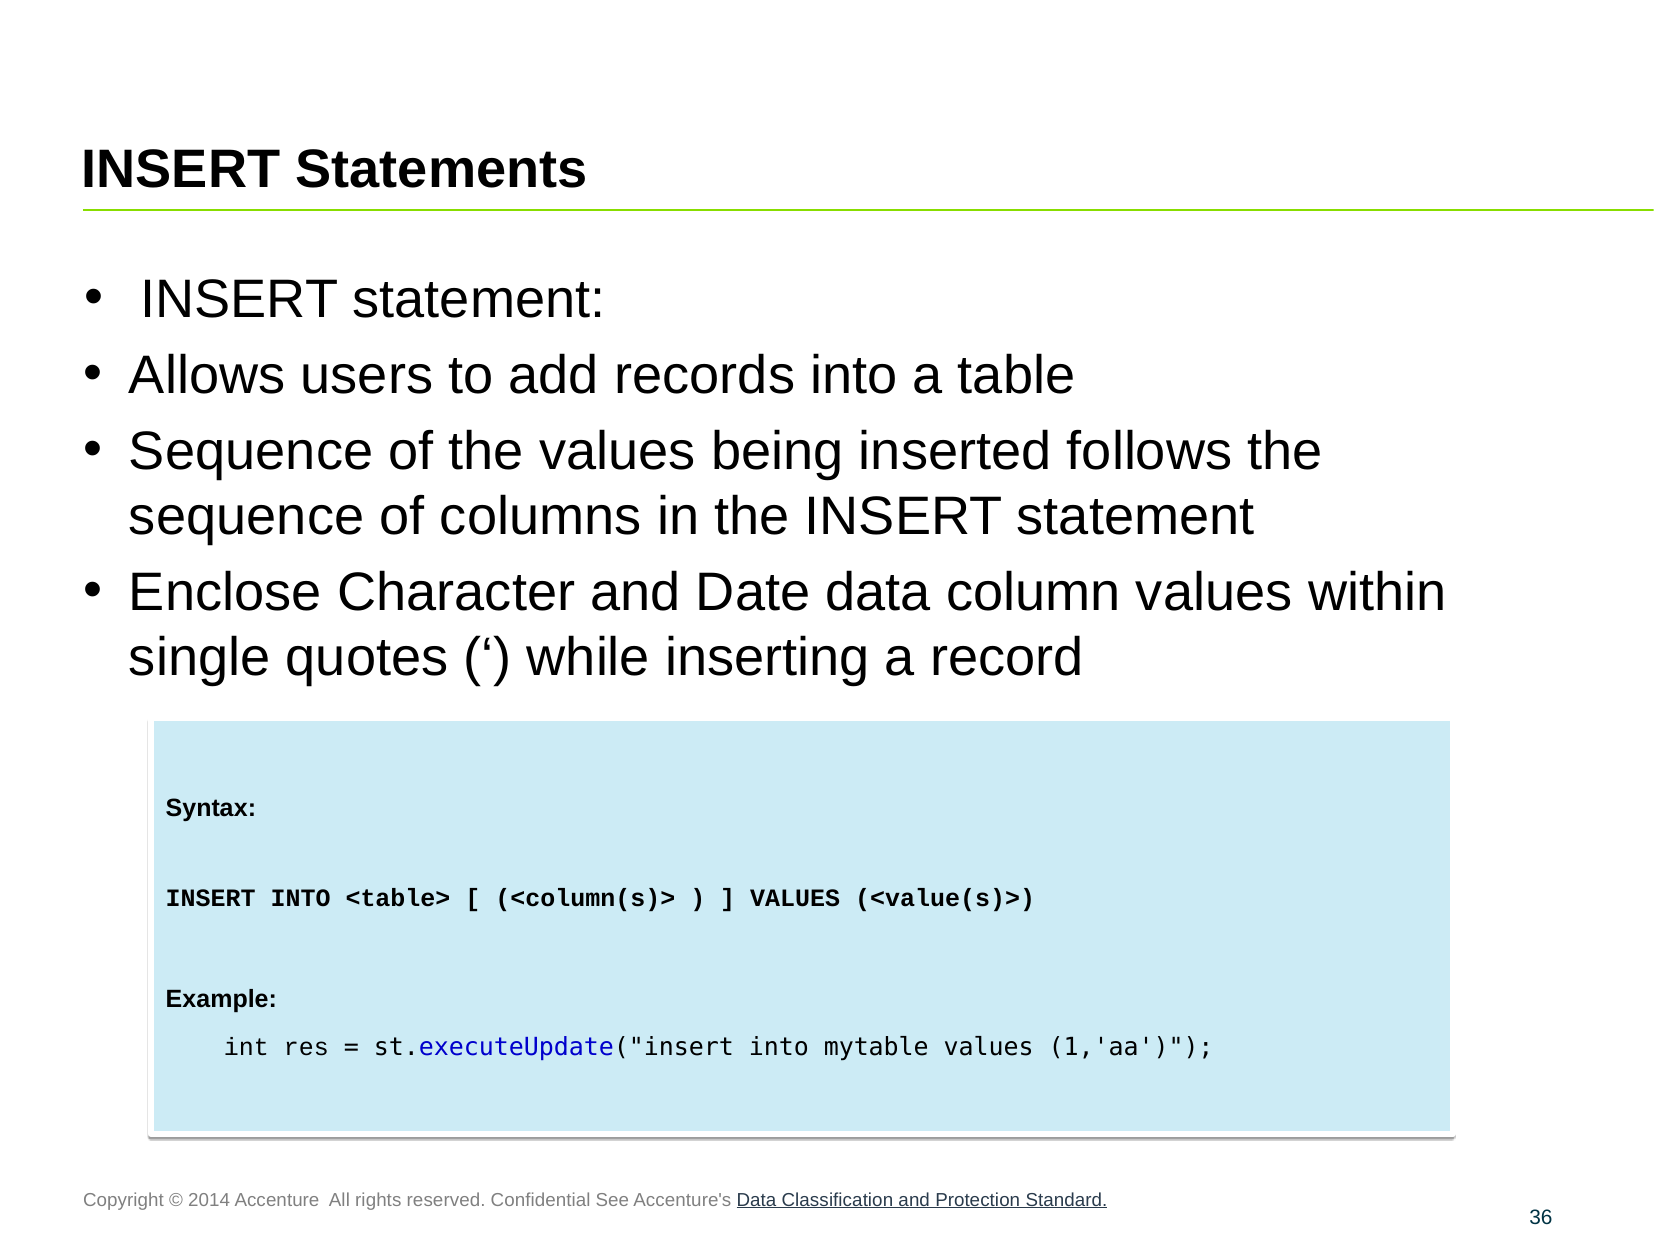

INSERT Statements
# INSERT statement:
Allows users to add records into a table
Sequence of the values being inserted follows the sequence of columns in the INSERT statement
Enclose Character and Date data column values within single quotes (‘) while inserting a record
Syntax:
INSERT INTO <table> [ (<column(s)> ) ] VALUES (<value(s)>)
Example:
 	int res = st.executeUpdate("insert into mytable values (1,'aa')");
36